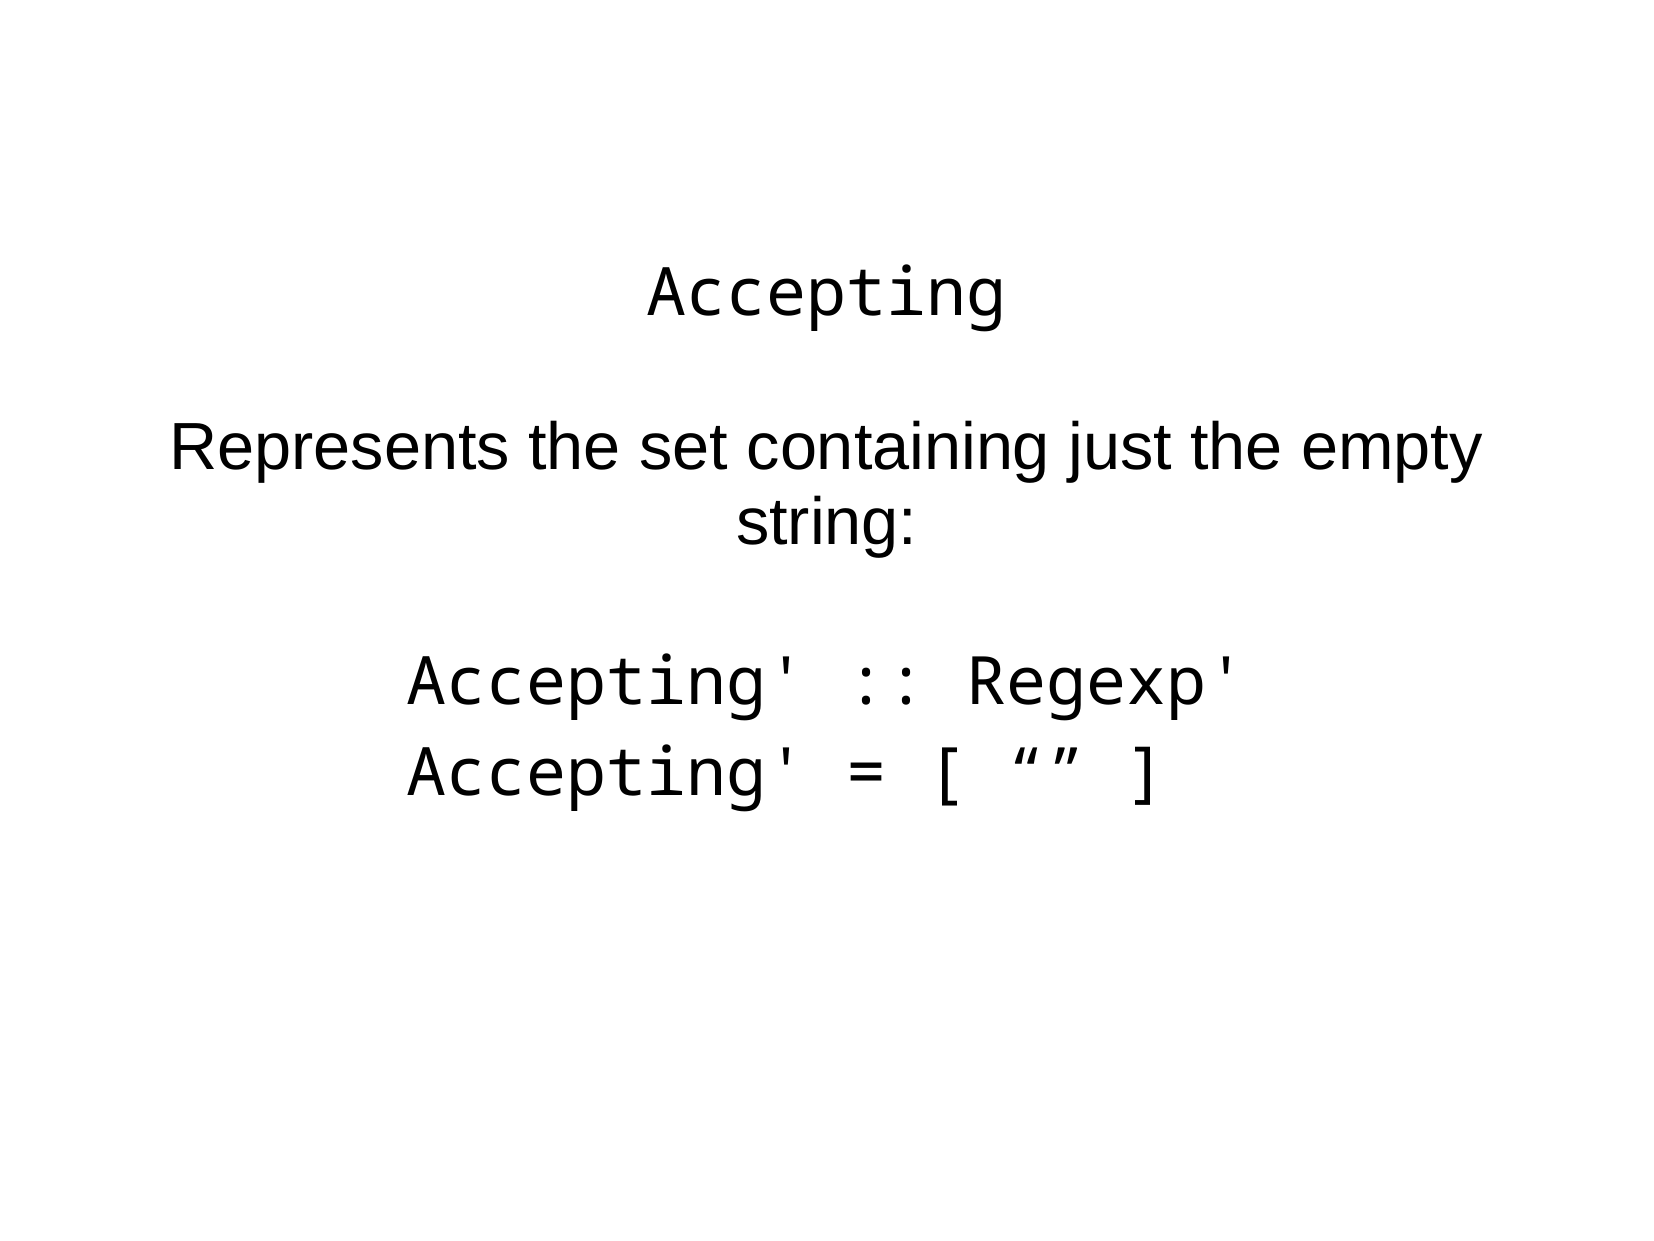

# Accepting
Represents the set containing just the empty string:
Accepting' :: Regexp'
Accepting' = [ “” ]